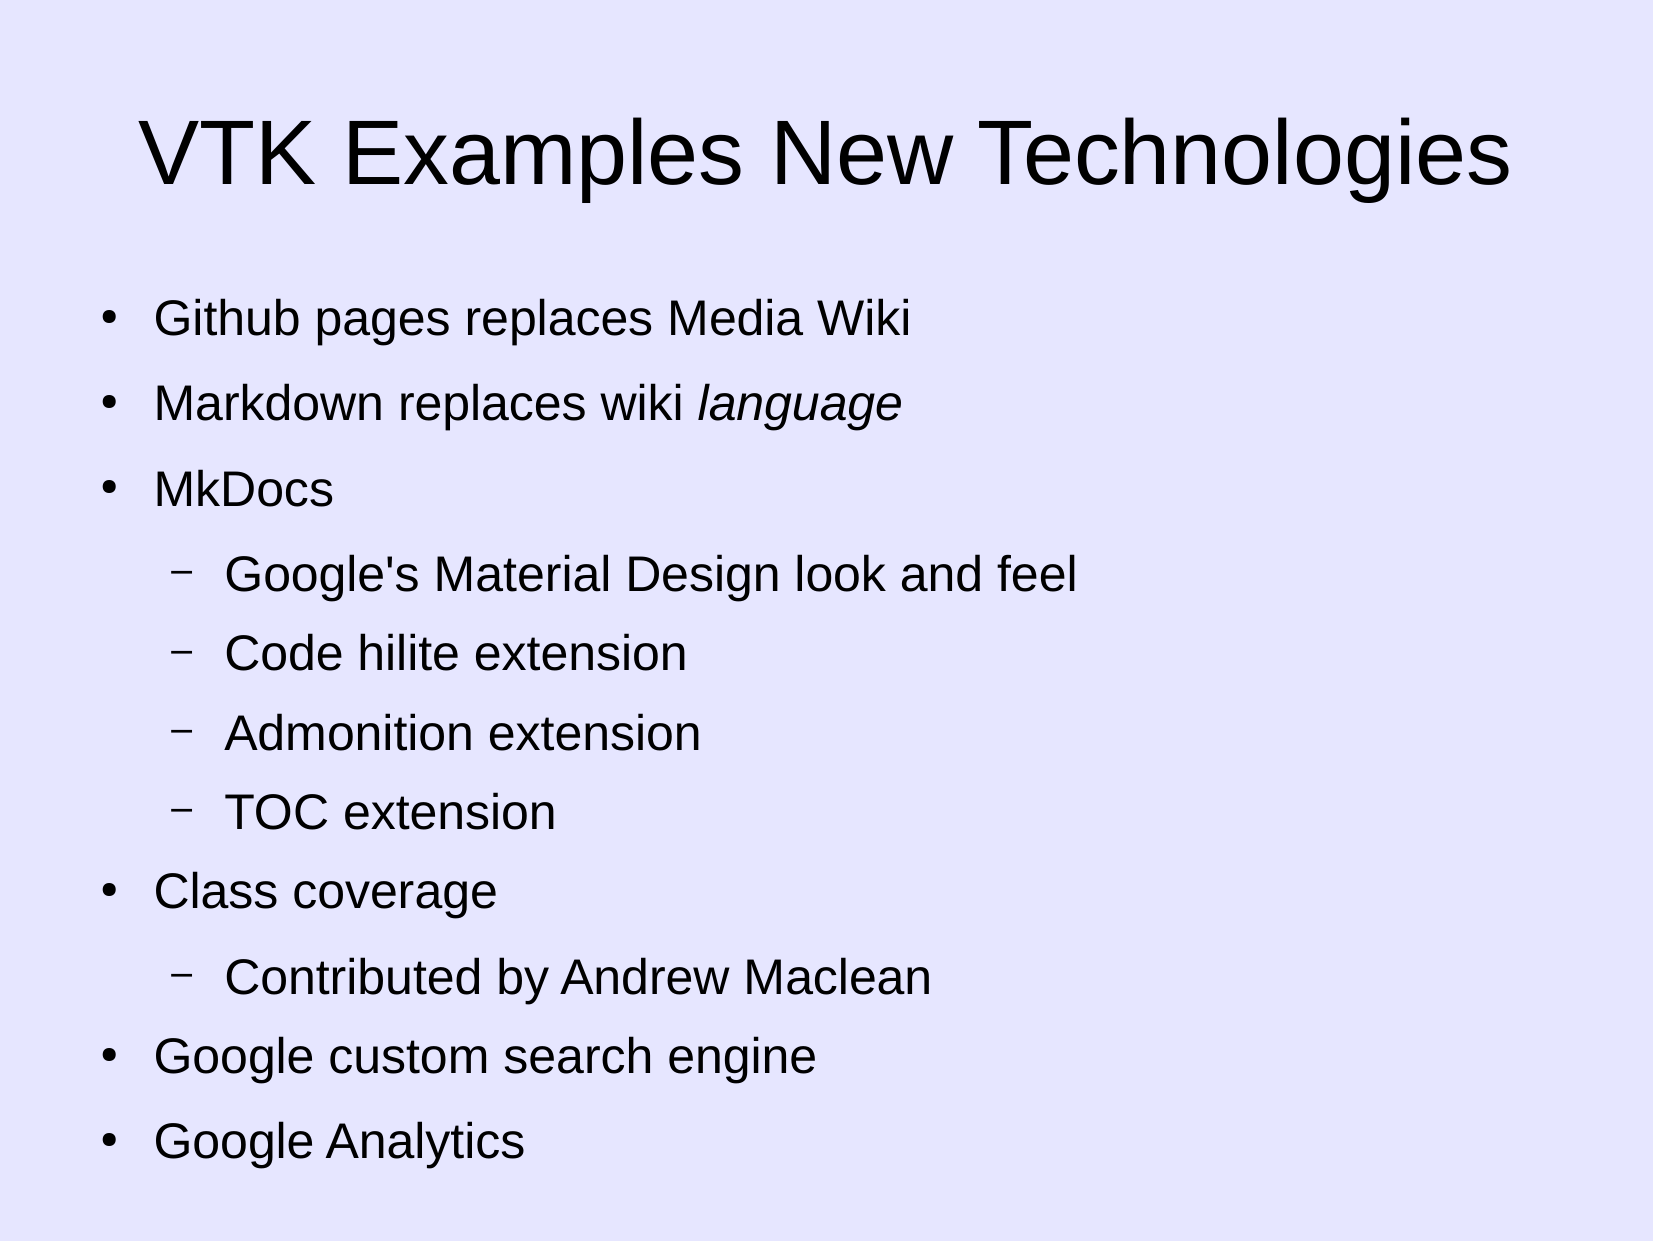

# VTK Examples New Technologies
Github pages replaces Media Wiki
Markdown replaces wiki language
MkDocs
Google's Material Design look and feel
Code hilite extension
Admonition extension
TOC extension
Class coverage
Contributed by Andrew Maclean
Google custom search engine
Google Analytics